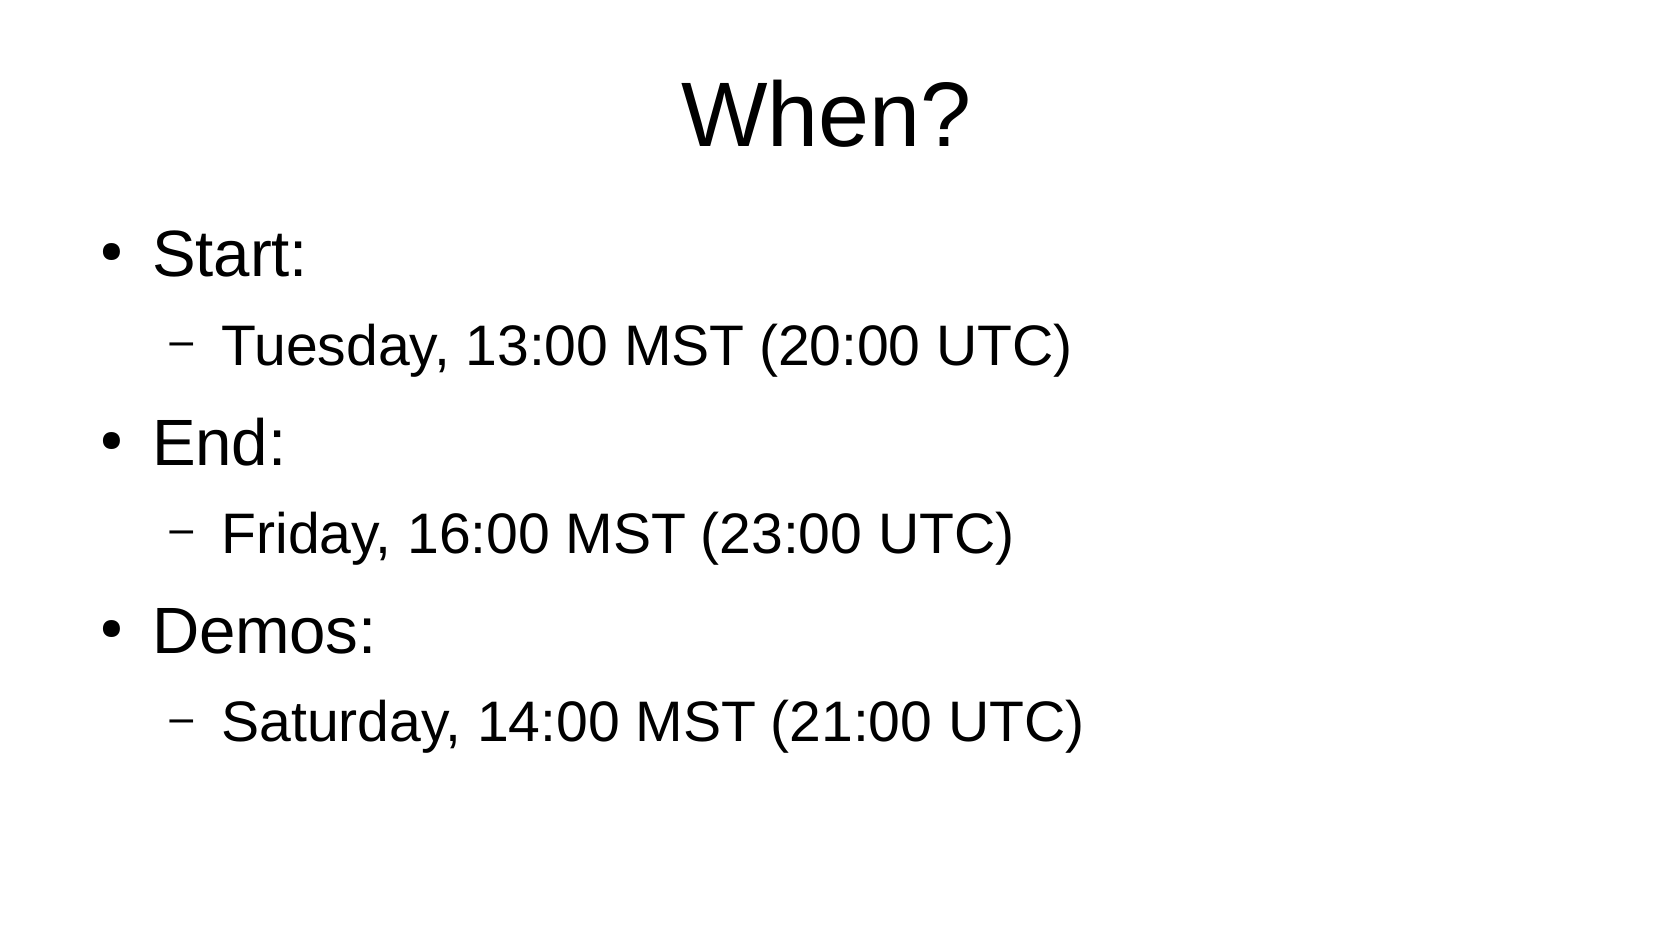

# When?
Start:
Tuesday, 13:00 MST (20:00 UTC)
End:
Friday, 16:00 MST (23:00 UTC)
Demos:
Saturday, 14:00 MST (21:00 UTC)